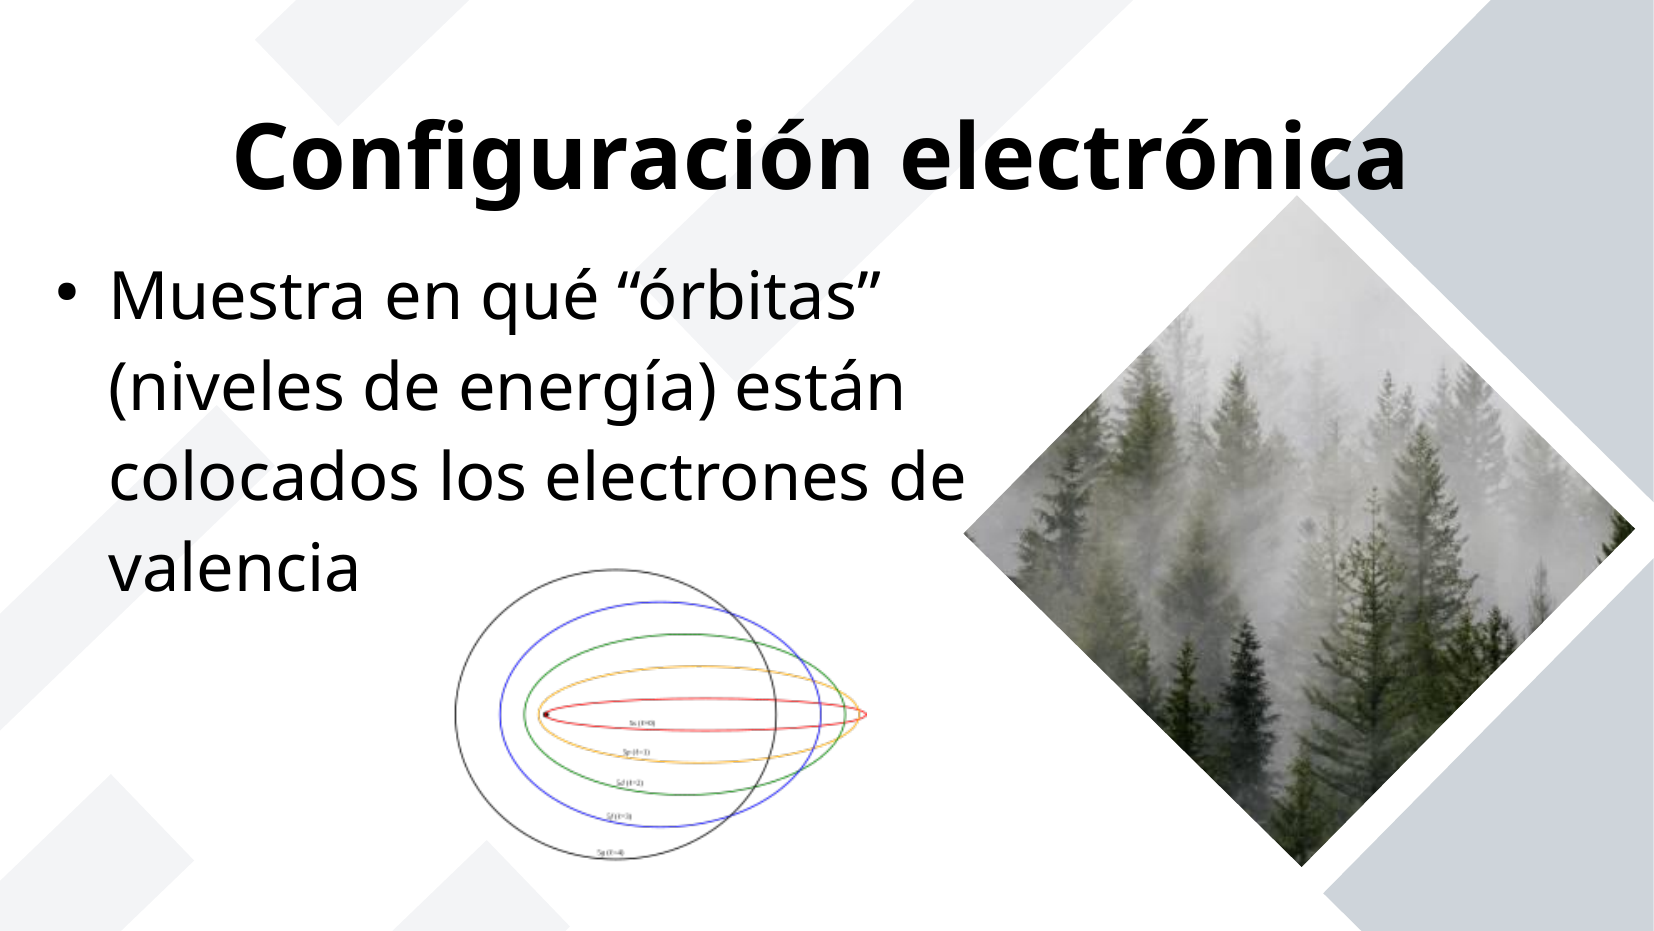

# Configuración electrónica
Muestra en qué “órbitas” (niveles de energía) están colocados los electrones de valencia